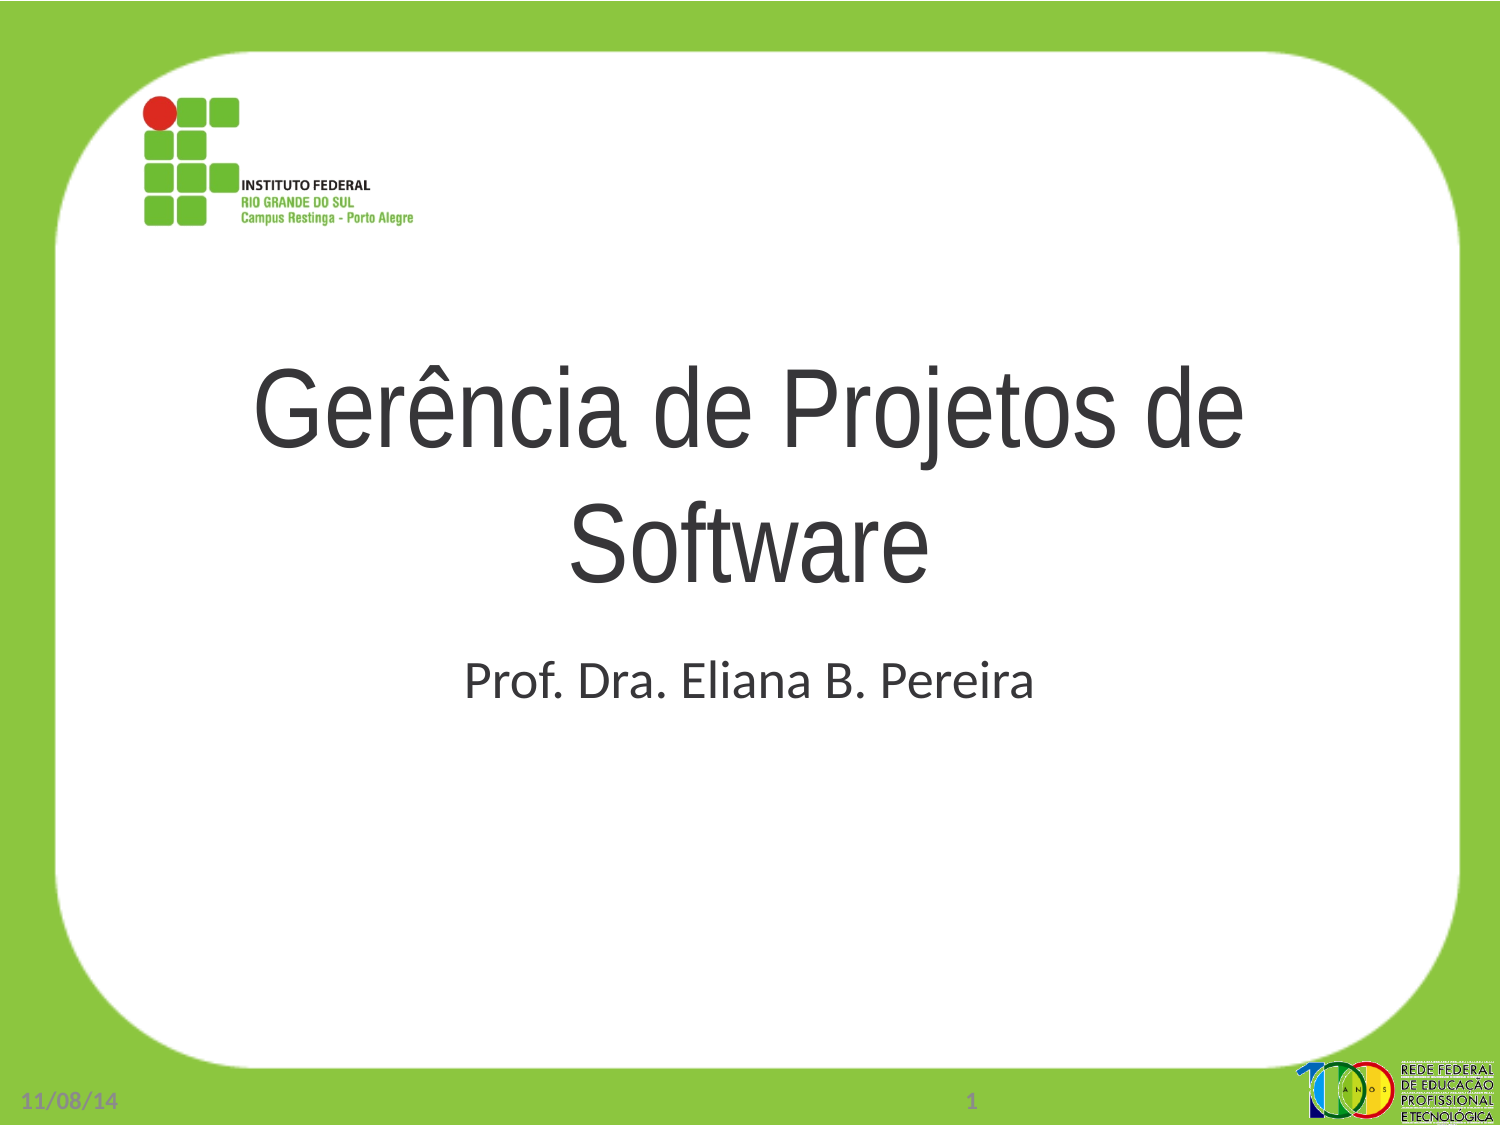

Gerência de Projetos de Software
Prof. Dra. Eliana B. Pereira
11/08/14